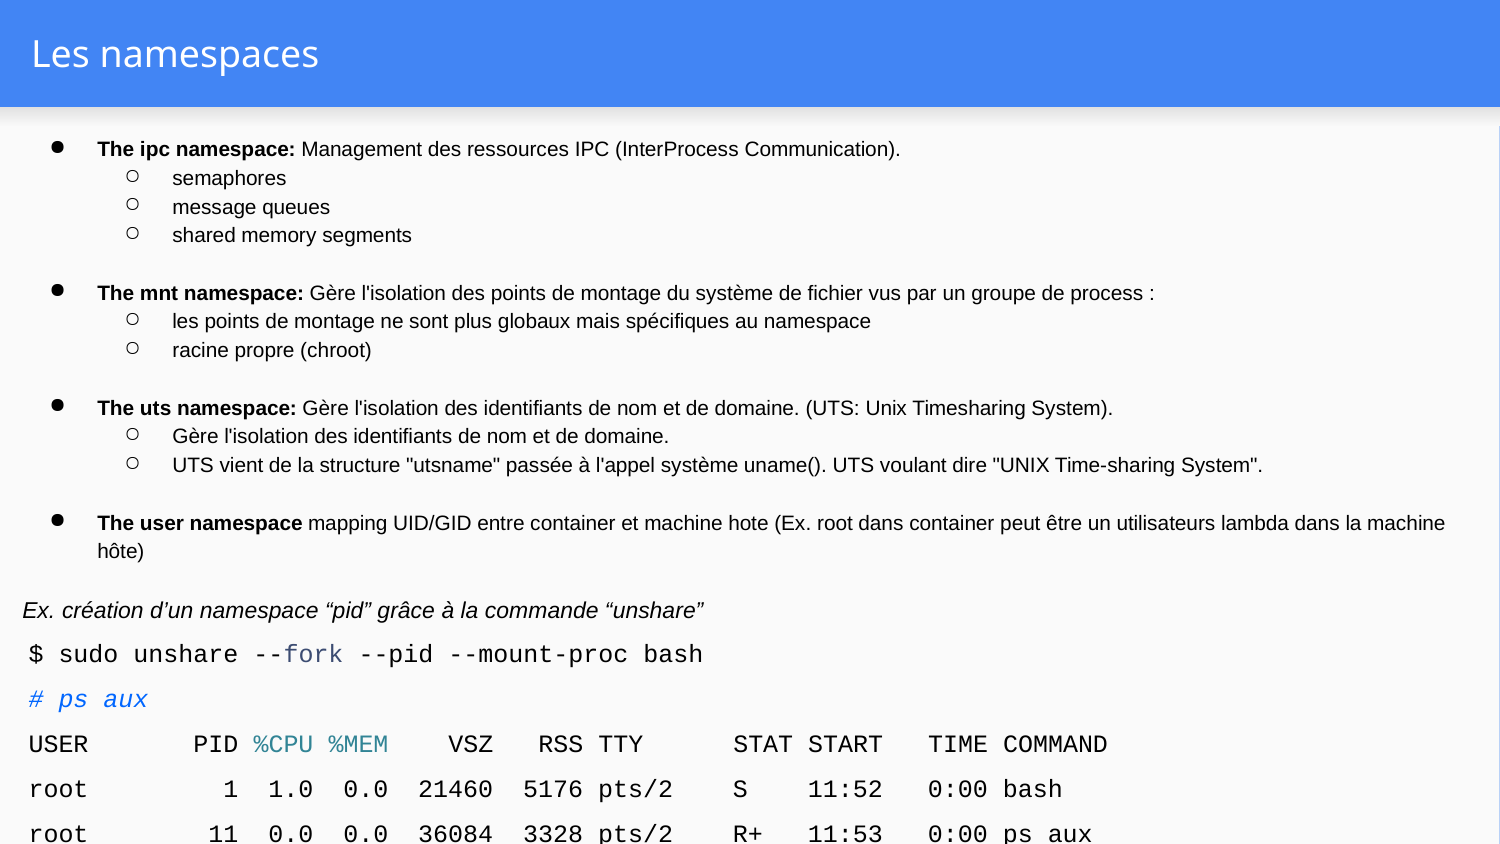

# Les namespaces
The ipc namespace: Management des ressources IPC (InterProcess Communication).
semaphores
message queues
shared memory segments
The mnt namespace: Gère l'isolation des points de montage du système de fichier vus par un groupe de process :
les points de montage ne sont plus globaux mais spécifiques au namespace
racine propre (chroot)
The uts namespace: Gère l'isolation des identifiants de nom et de domaine. (UTS: Unix Timesharing System).
Gère l'isolation des identifiants de nom et de domaine.
UTS vient de la structure "utsname" passée à l'appel système uname(). UTS voulant dire "UNIX Time-sharing System".
The user namespace mapping UID/GID entre container et machine hote (Ex. root dans container peut être un utilisateurs lambda dans la machine hôte)
Ex. création d’un namespace “pid” grâce à la commande “unshare”
$ sudo unshare --fork --pid --mount-proc bash
# ps aux
USER PID %CPU %MEM VSZ RSS TTY STAT START TIME COMMAND
root 1 1.0 0.0 21460 5176 pts/2 S 11:52 0:00 bash
root 11 0.0 0.0 36084 3328 pts/2 R+ 11:53 0:00 ps aux